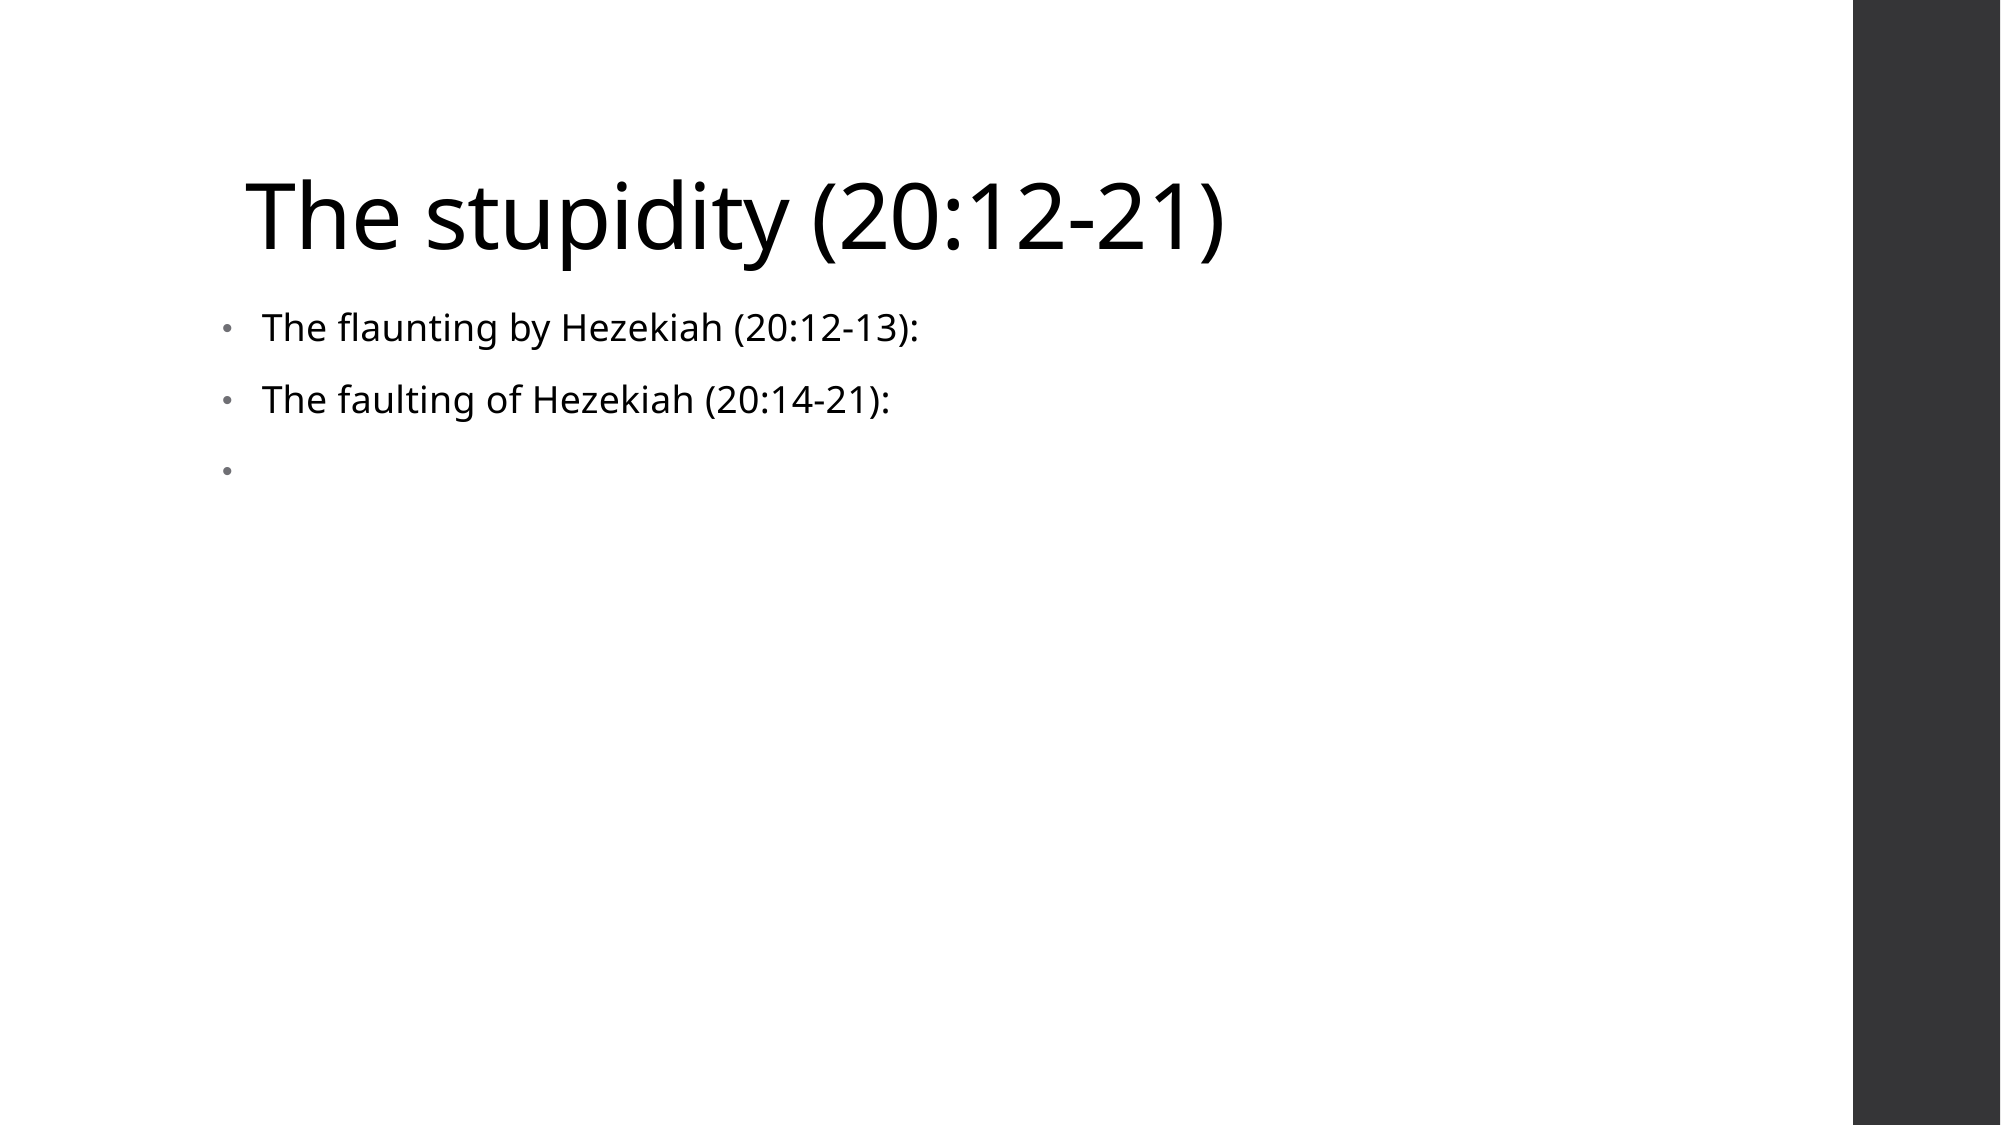

# The stupidity (20:12-21)
 The flaunting by Hezekiah (20:12-13):
 The faulting of Hezekiah (20:14-21):